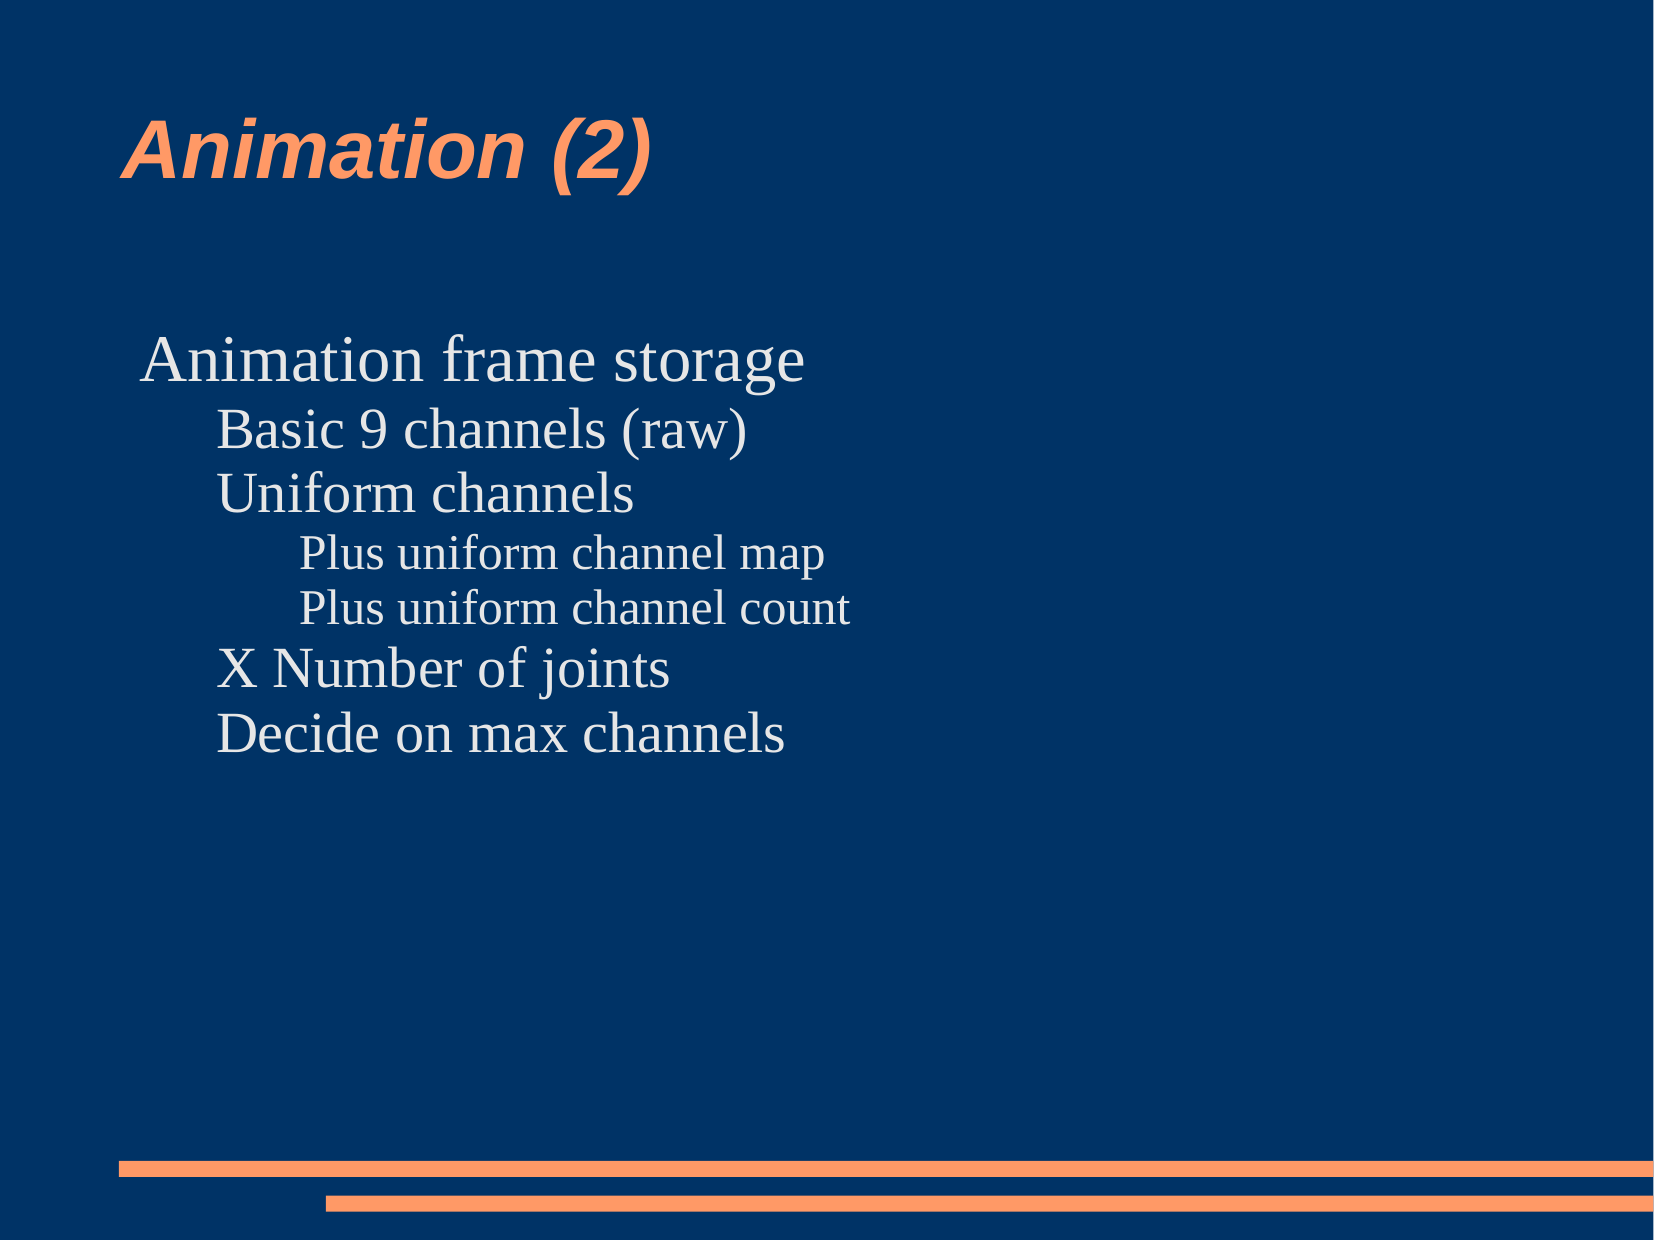

# Animation (2)
Animation frame storage
Basic 9 channels (raw)
Uniform channels
Plus uniform channel map
Plus uniform channel count
X Number of joints
Decide on max channels